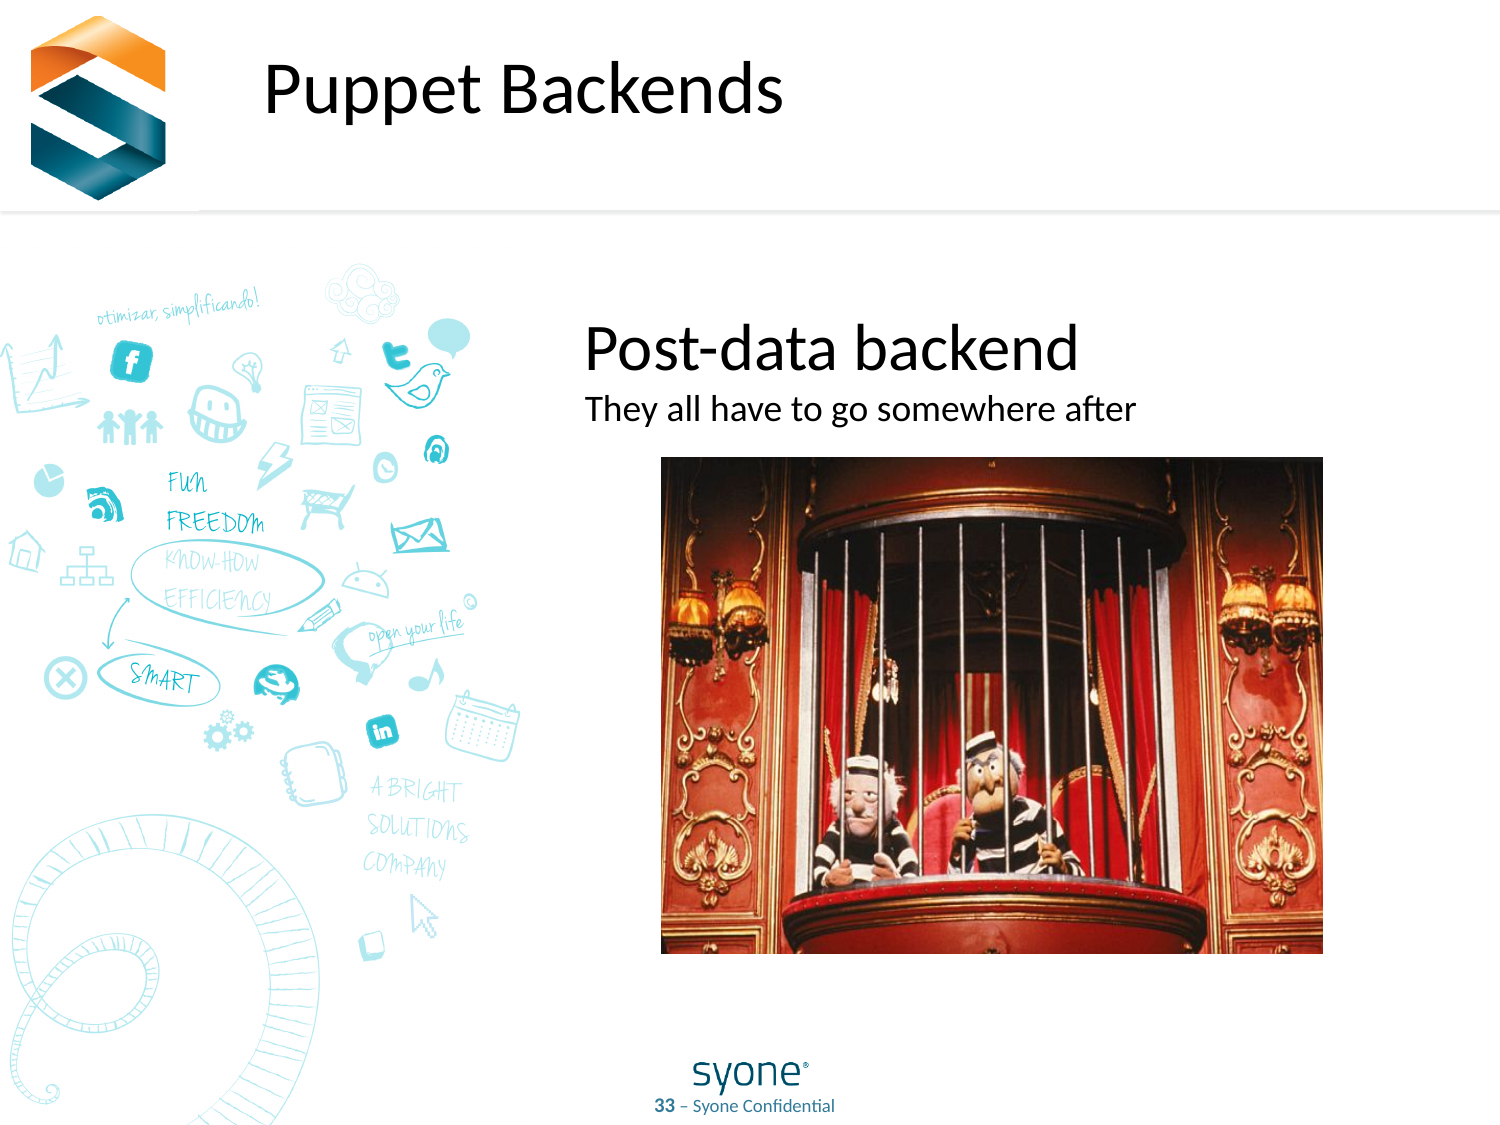

# Puppet Backends
Post-data backend
They all have to go somewhere after